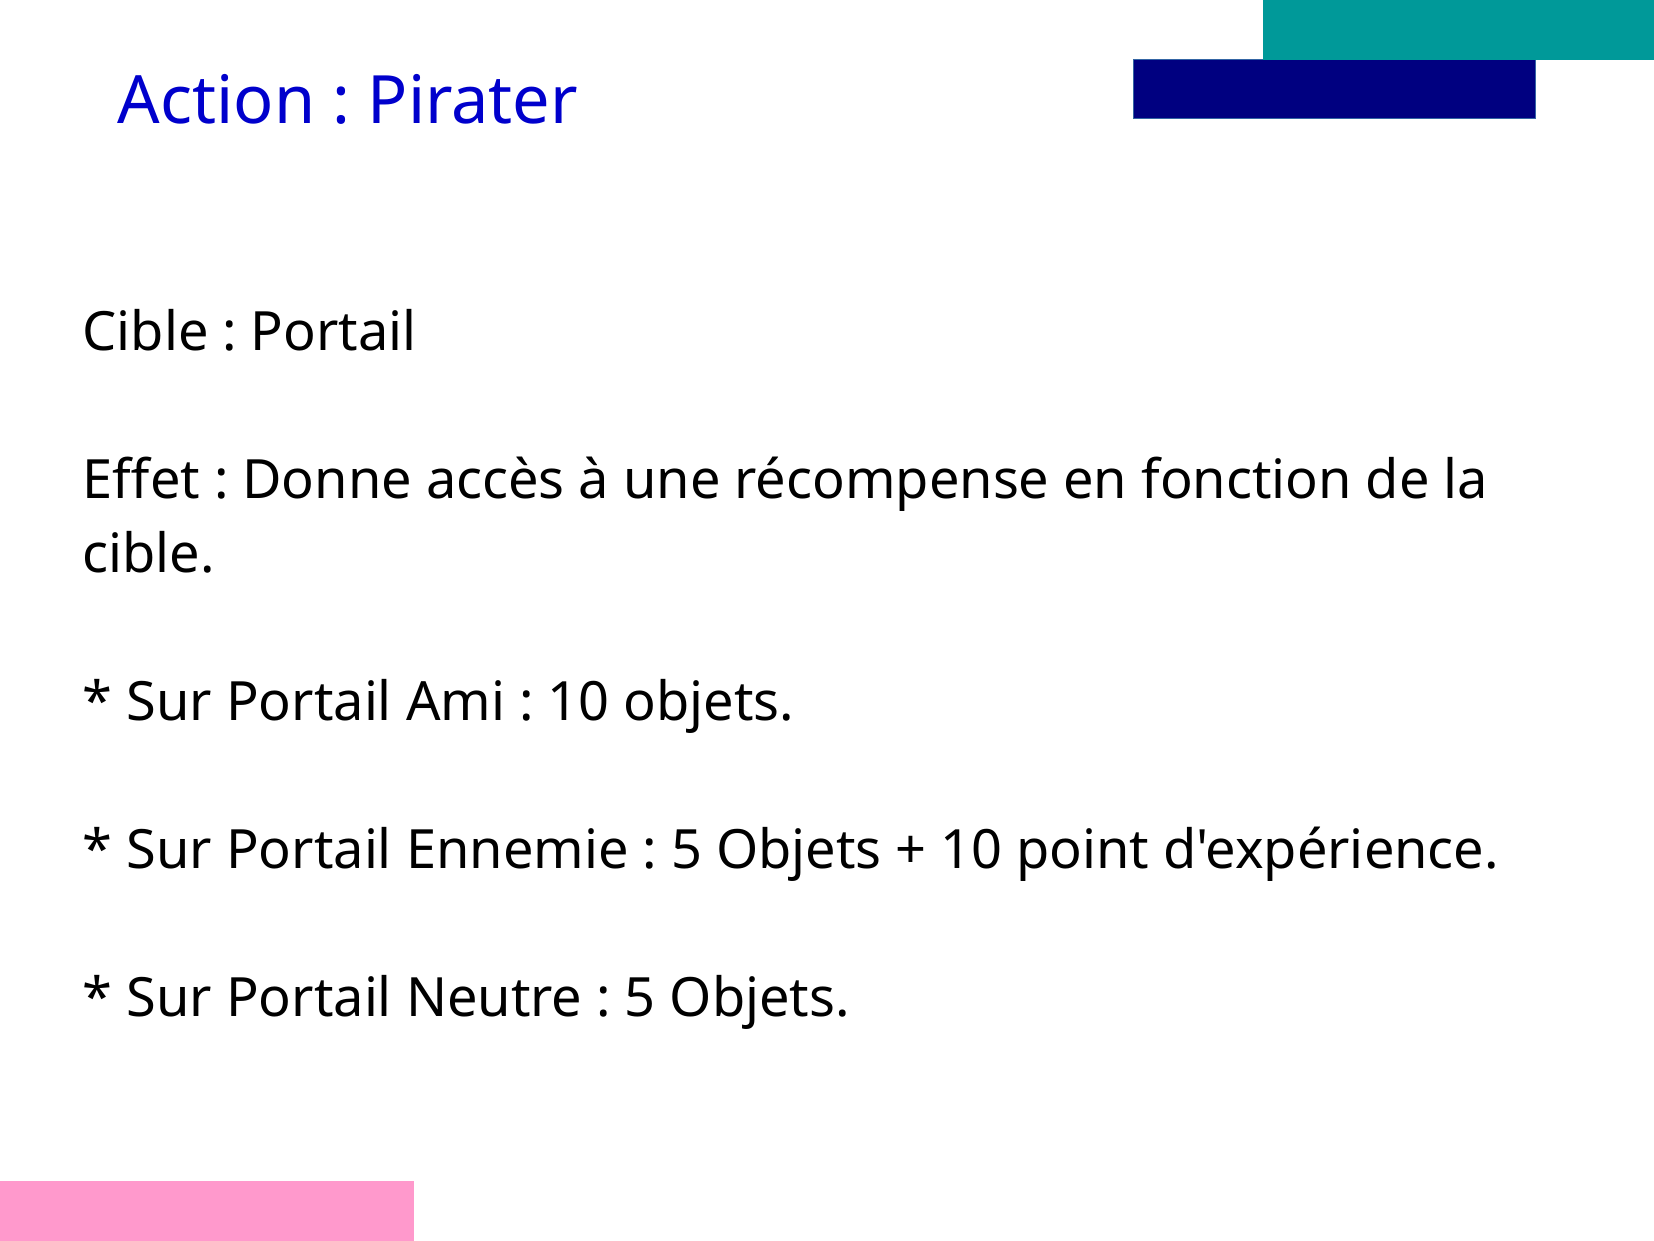

# Action : Pirater
Cible : Portail
Effet : Donne accès à une récompense en fonction de la cible.
* Sur Portail Ami : 10 objets.
* Sur Portail Ennemie : 5 Objets + 10 point d'expérience.
* Sur Portail Neutre : 5 Objets.